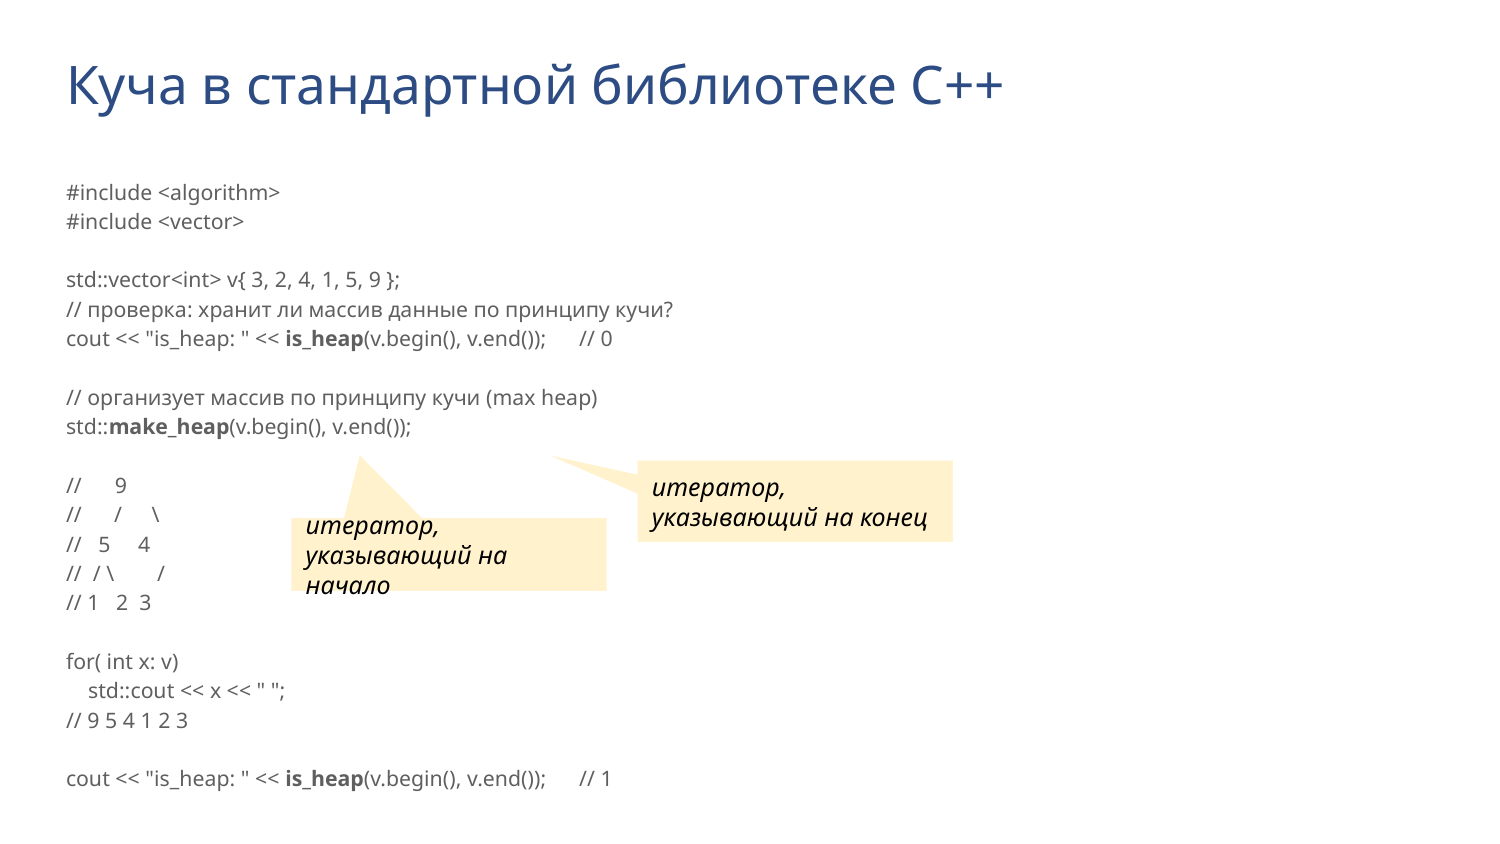

# Куча в стандартной библиотеке С++
#include <algorithm>
#include <vector>
std::vector<int> v{ 3, 2, 4, 1, 5, 9 };
// проверка: хранит ли массив данные по принципу кучи?
cout << "is_heap: " << is_heap(v.begin(), v.end()); 			// 0
// организует массив по принципу кучи (max heap)
std::make_heap(v.begin(), v.end());
// 9
//	 / 	\
// 5 4
// / \ 	 /
// 1 2 3
for( int x: v)
 std::cout << x << " ";
// 9 5 4 1 2 3
cout << "is_heap: " << is_heap(v.begin(), v.end()); 			// 1
итератор, указывающий на конец
итератор, указывающий на начало